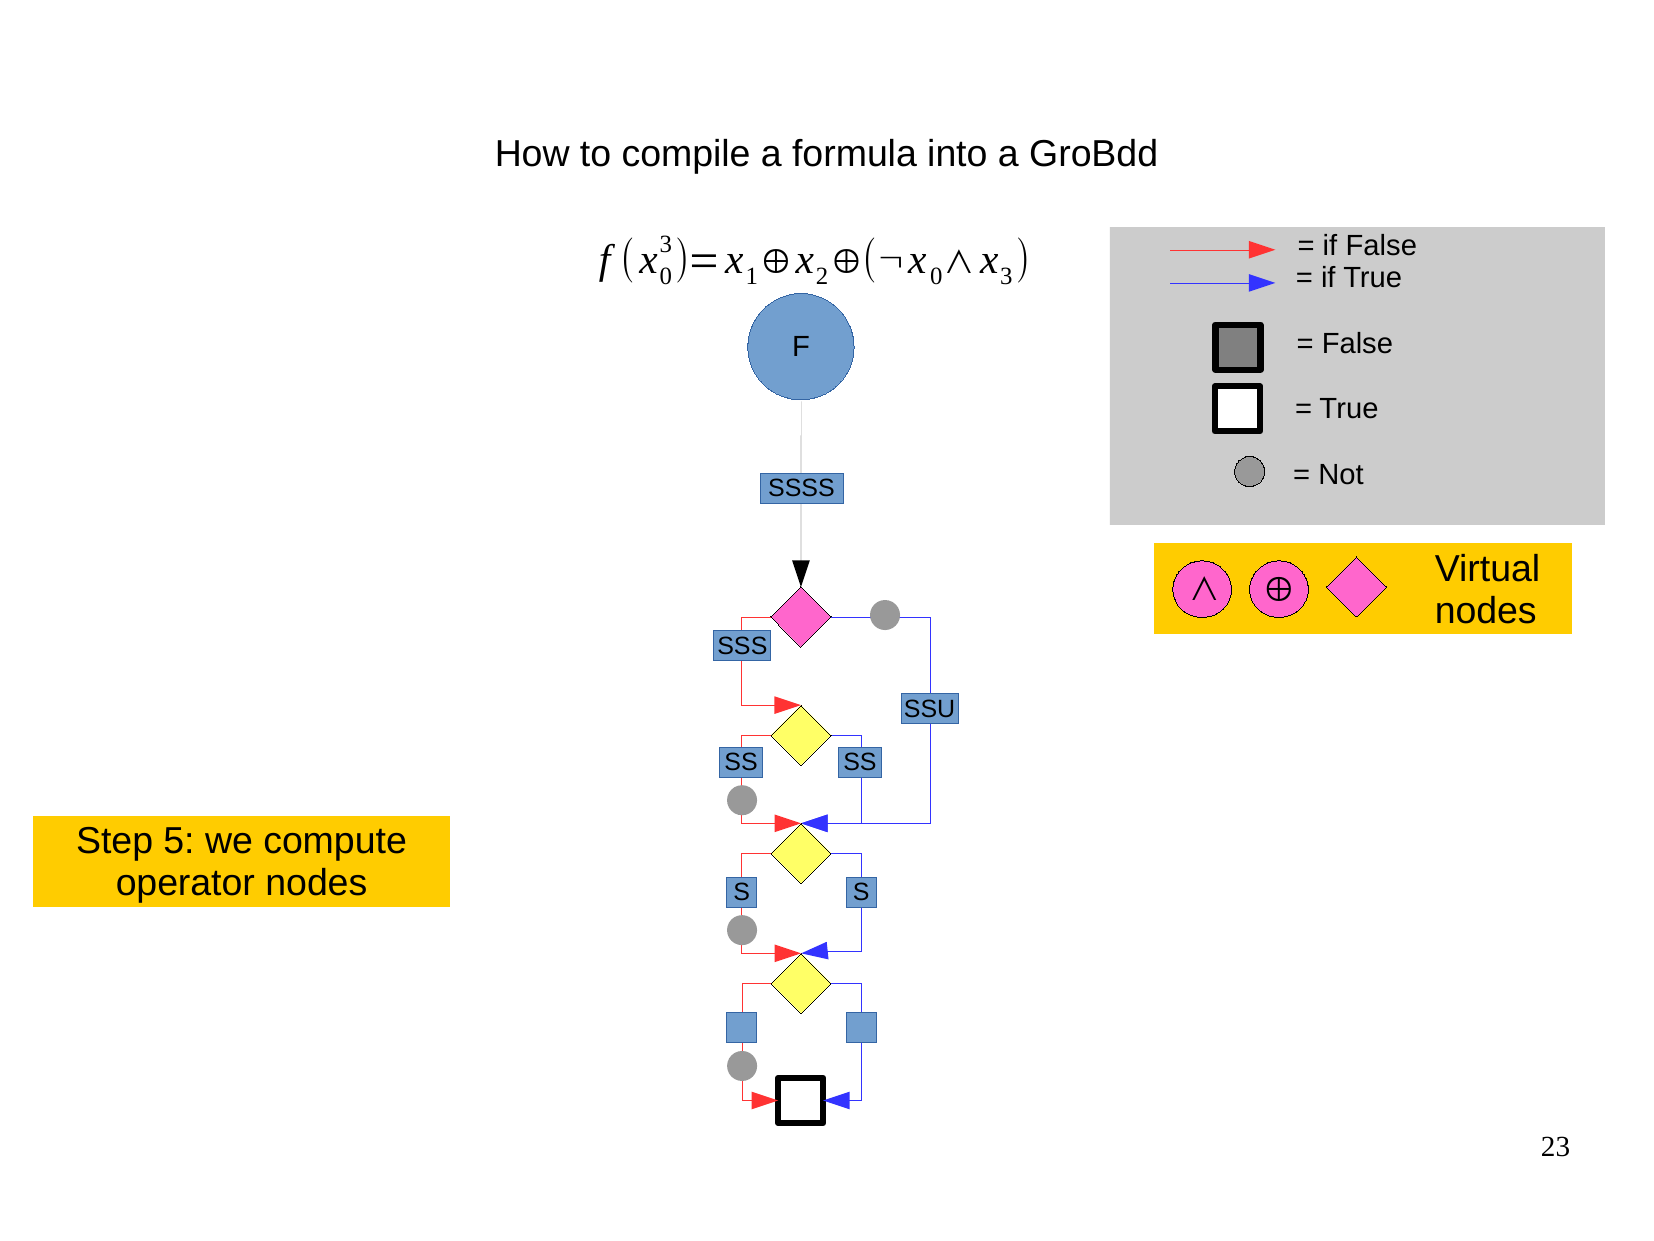

# How to compile a formula into a GroBdd
= if False
= if True
= False
= True
= Not
F
SSSS
Virtual nodes
SSS
SSU
SS
SS
Step 5: we compute
operator nodes
S
S
23